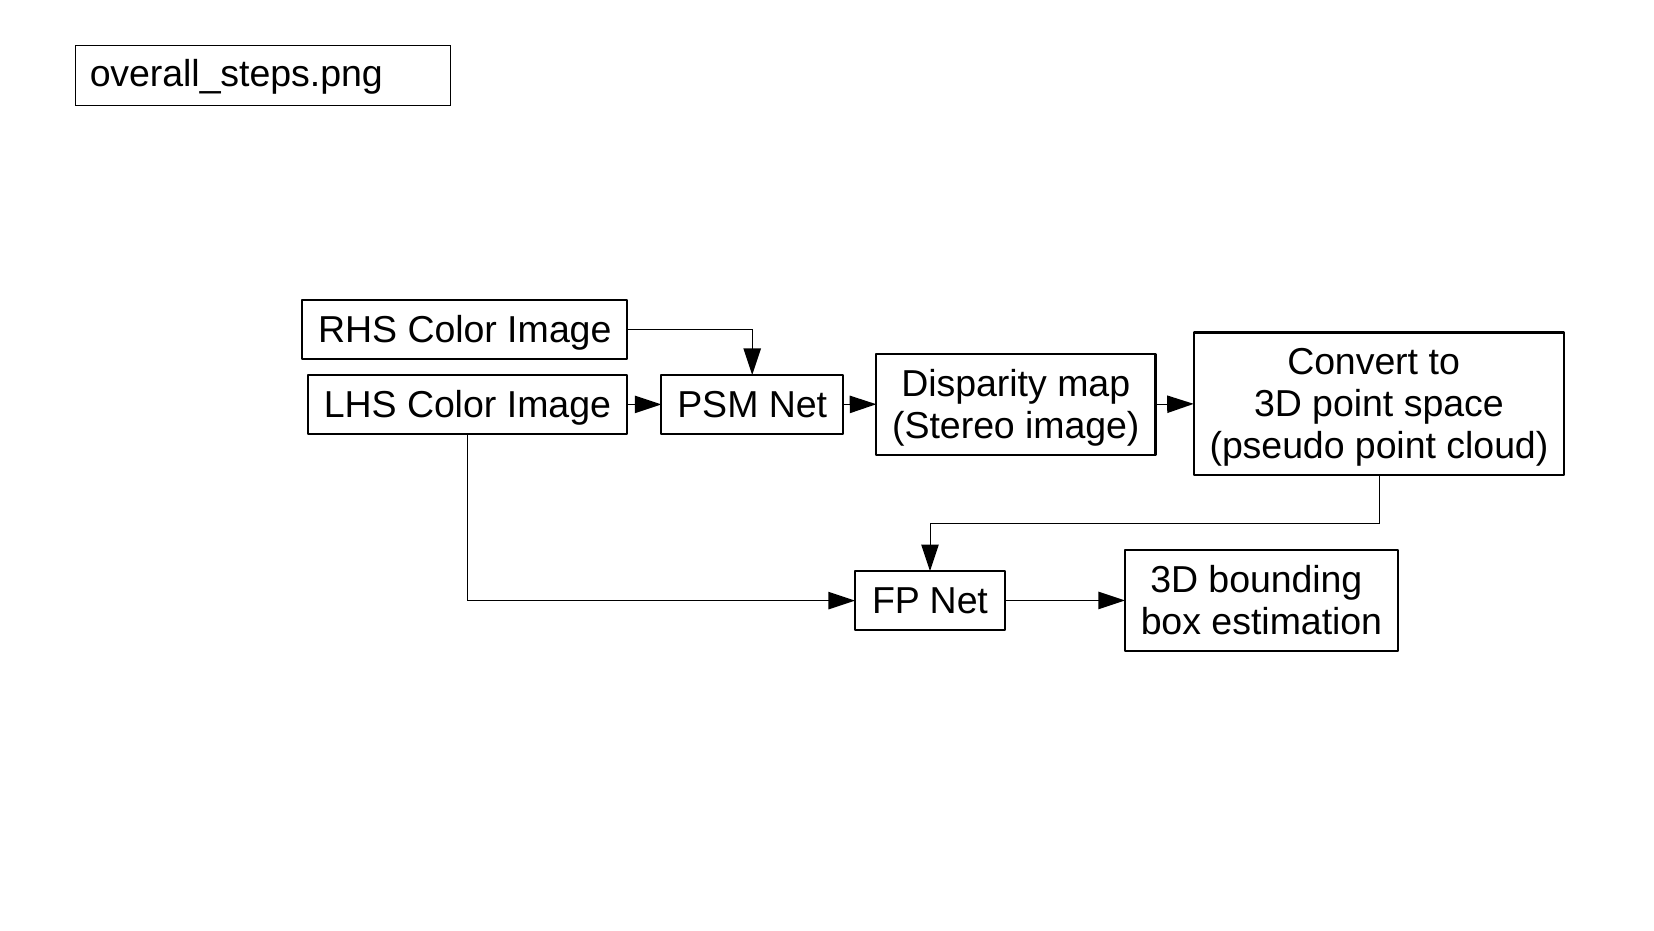

overall_steps.png
RHS Color Image
Convert to
3D point space
(pseudo point cloud)
Disparity map
(Stereo image)
LHS Color Image
PSM Net
3D bounding
box estimation
FP Net